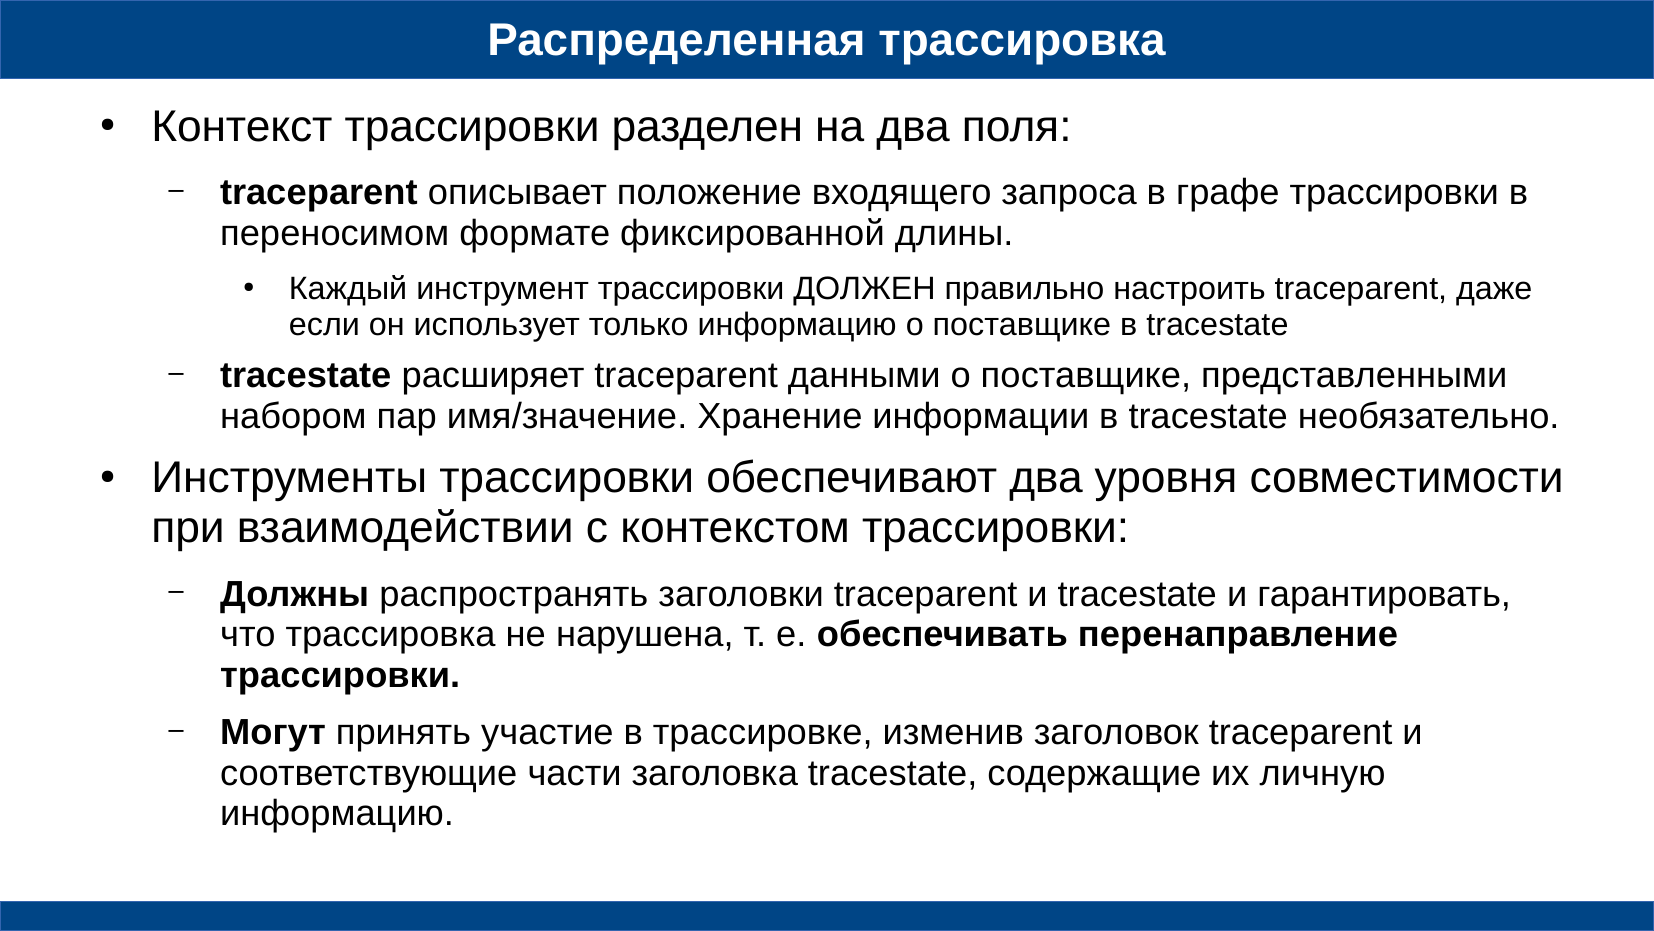

# Распределенная трассировка
Контекст трассировки разделен на два поля:
traceparent описывает положение входящего запроса в графе трассировки в переносимом формате фиксированной длины.
Каждый инструмент трассировки ДОЛЖЕН правильно настроить traceparent, даже если он использует только информацию о поставщике в tracestate
tracestate расширяет traceparent данными о поставщике, представленными набором пар имя/значение. Хранение информации в tracestate необязательно.
Инструменты трассировки обеспечивают два уровня совместимости при взаимодействии с контекстом трассировки:
Должны распространять заголовки traceparent и tracestate и гарантировать, что трассировка не нарушена, т. е. обеспечивать перенаправление трассировки.
Могут принять участие в трассировке, изменив заголовок traceparent и соответствующие части заголовка tracestate, содержащие их личную информацию.